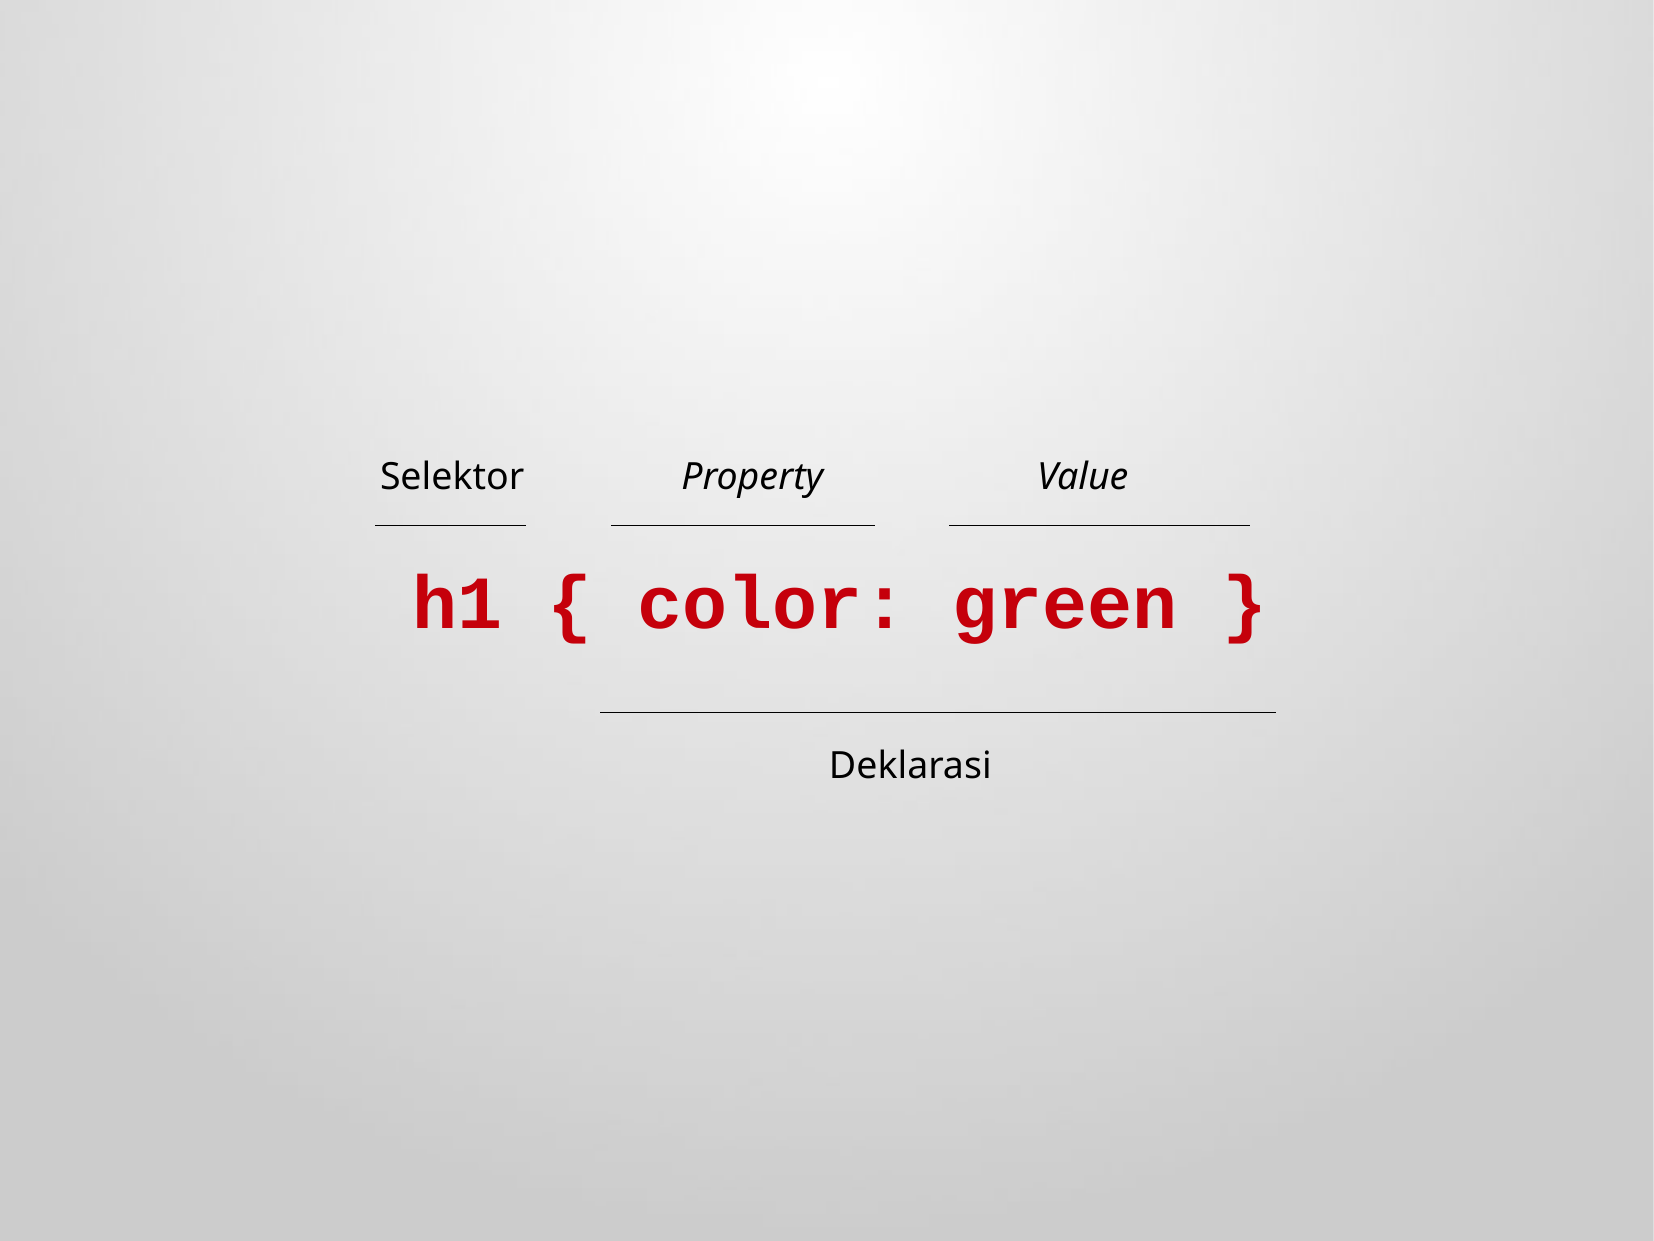

# h1 { color: green }
Selektor
Property
Value
Deklarasi